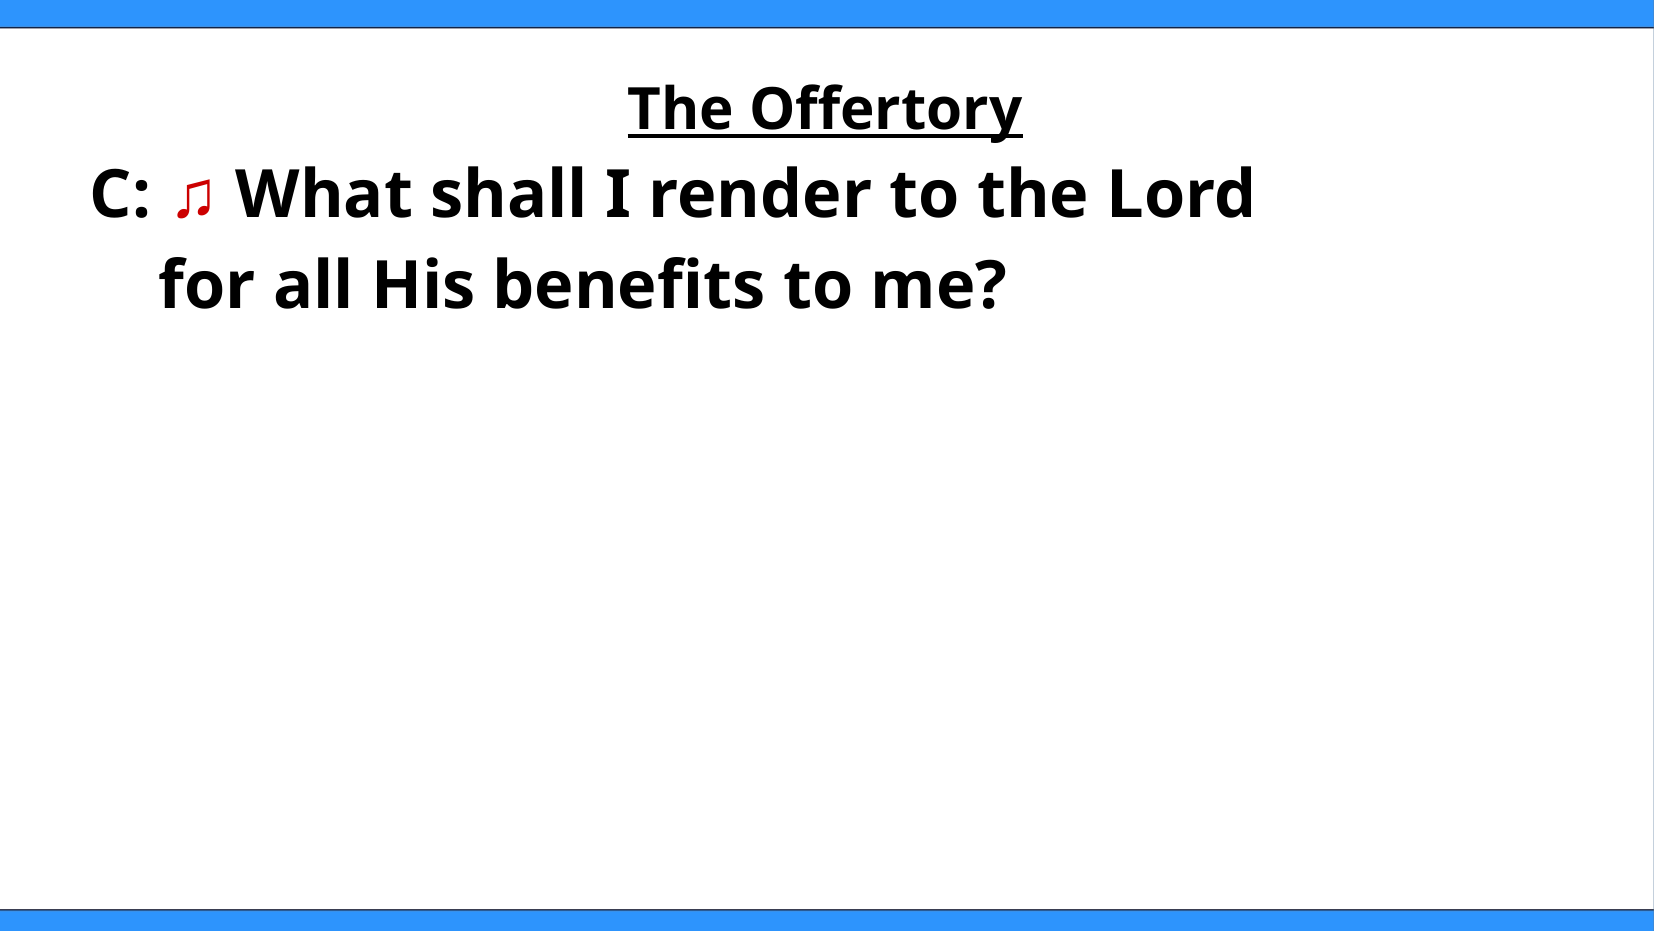

The Offertory
C: ♫ What shall I render to the Lord
 for all His benefits to me?